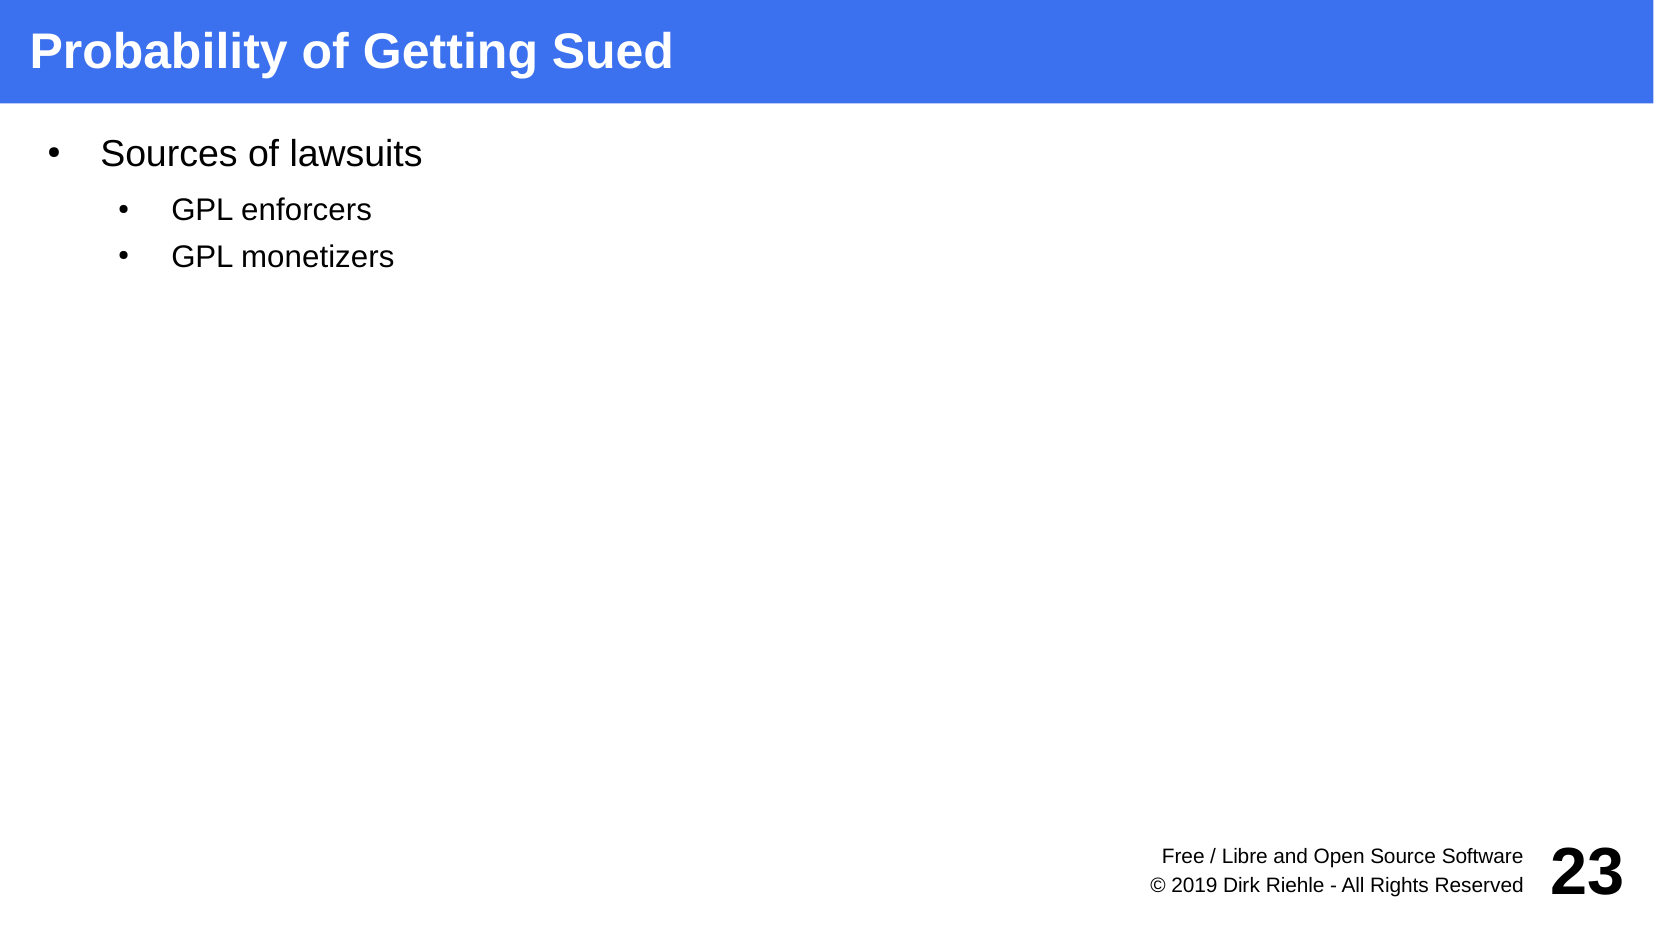

# Probability of Getting Sued
Sources of lawsuits
GPL enforcers
GPL monetizers
Free / Libre and Open Source Software
23
© 2019 Dirk Riehle - All Rights Reserved